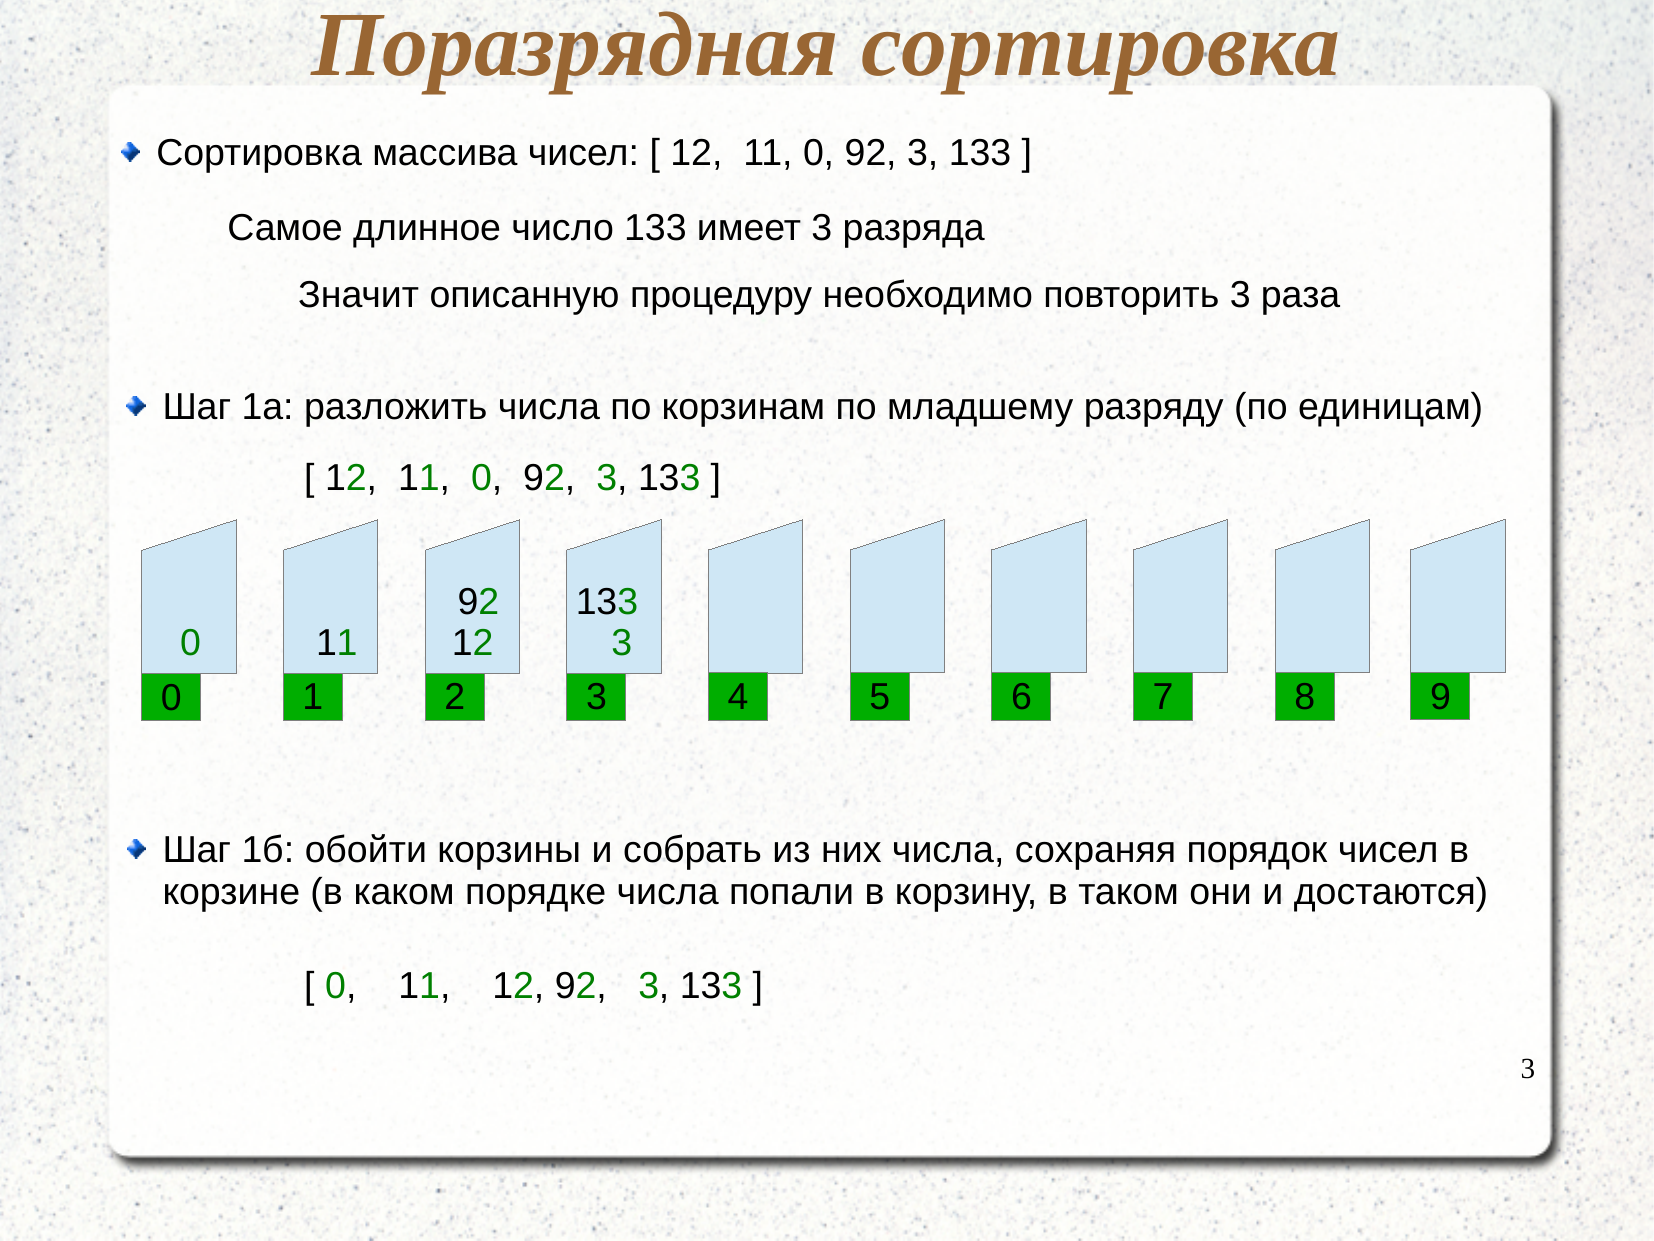

# Поразрядная сортировка
Сортировка массива чисел: [ 12, 11, 0, 92, 3, 133 ]
Самое длинное число 133 имеет 3 разряда
Значит описанную процедуру необходимо повторить 3 раза
Шаг 1а: разложить числа по корзинам по младшему разряду (по единицам)
[ 12, 11, 0, 92, 3, 133 ]
9
8
7
6
5
4
3
2
1
0
92
133
0
11
12
3
Шаг 1б: обойти корзины и собрать из них числа, сохраняя порядок чисел в корзине (в каком порядке числа попали в корзину, в таком они и достаются)
[ 0, 11, 12, 92, 3, 133 ]
3